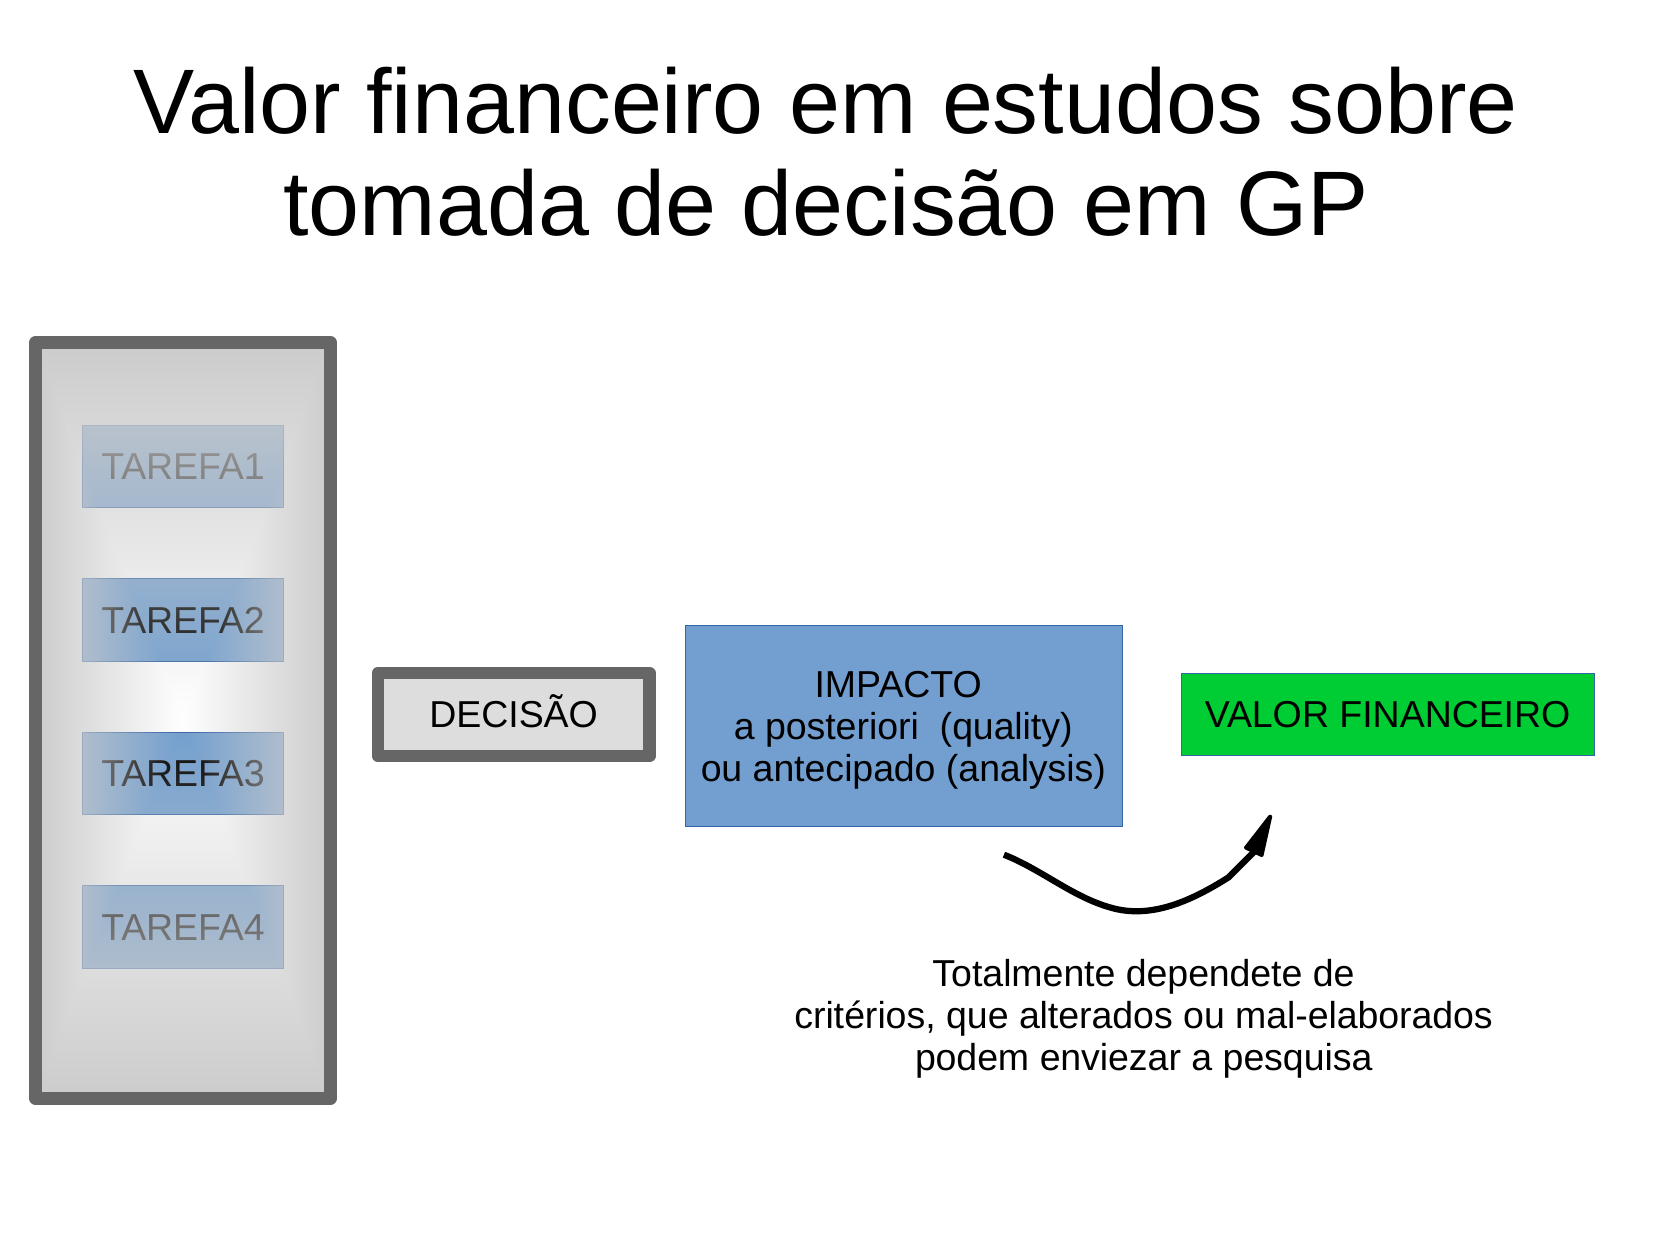

# Valor financeiro em estudos sobre tomada de decisão em GP
TAREFA1
TAREFA2
IMPACTO
a posteriori (quality)
ou antecipado (analysis)
DECISÃO
VALOR FINANCEIRO
TAREFA3
TAREFA4
Totalmente dependete de
critérios, que alterados ou mal-elaborados
podem enviezar a pesquisa